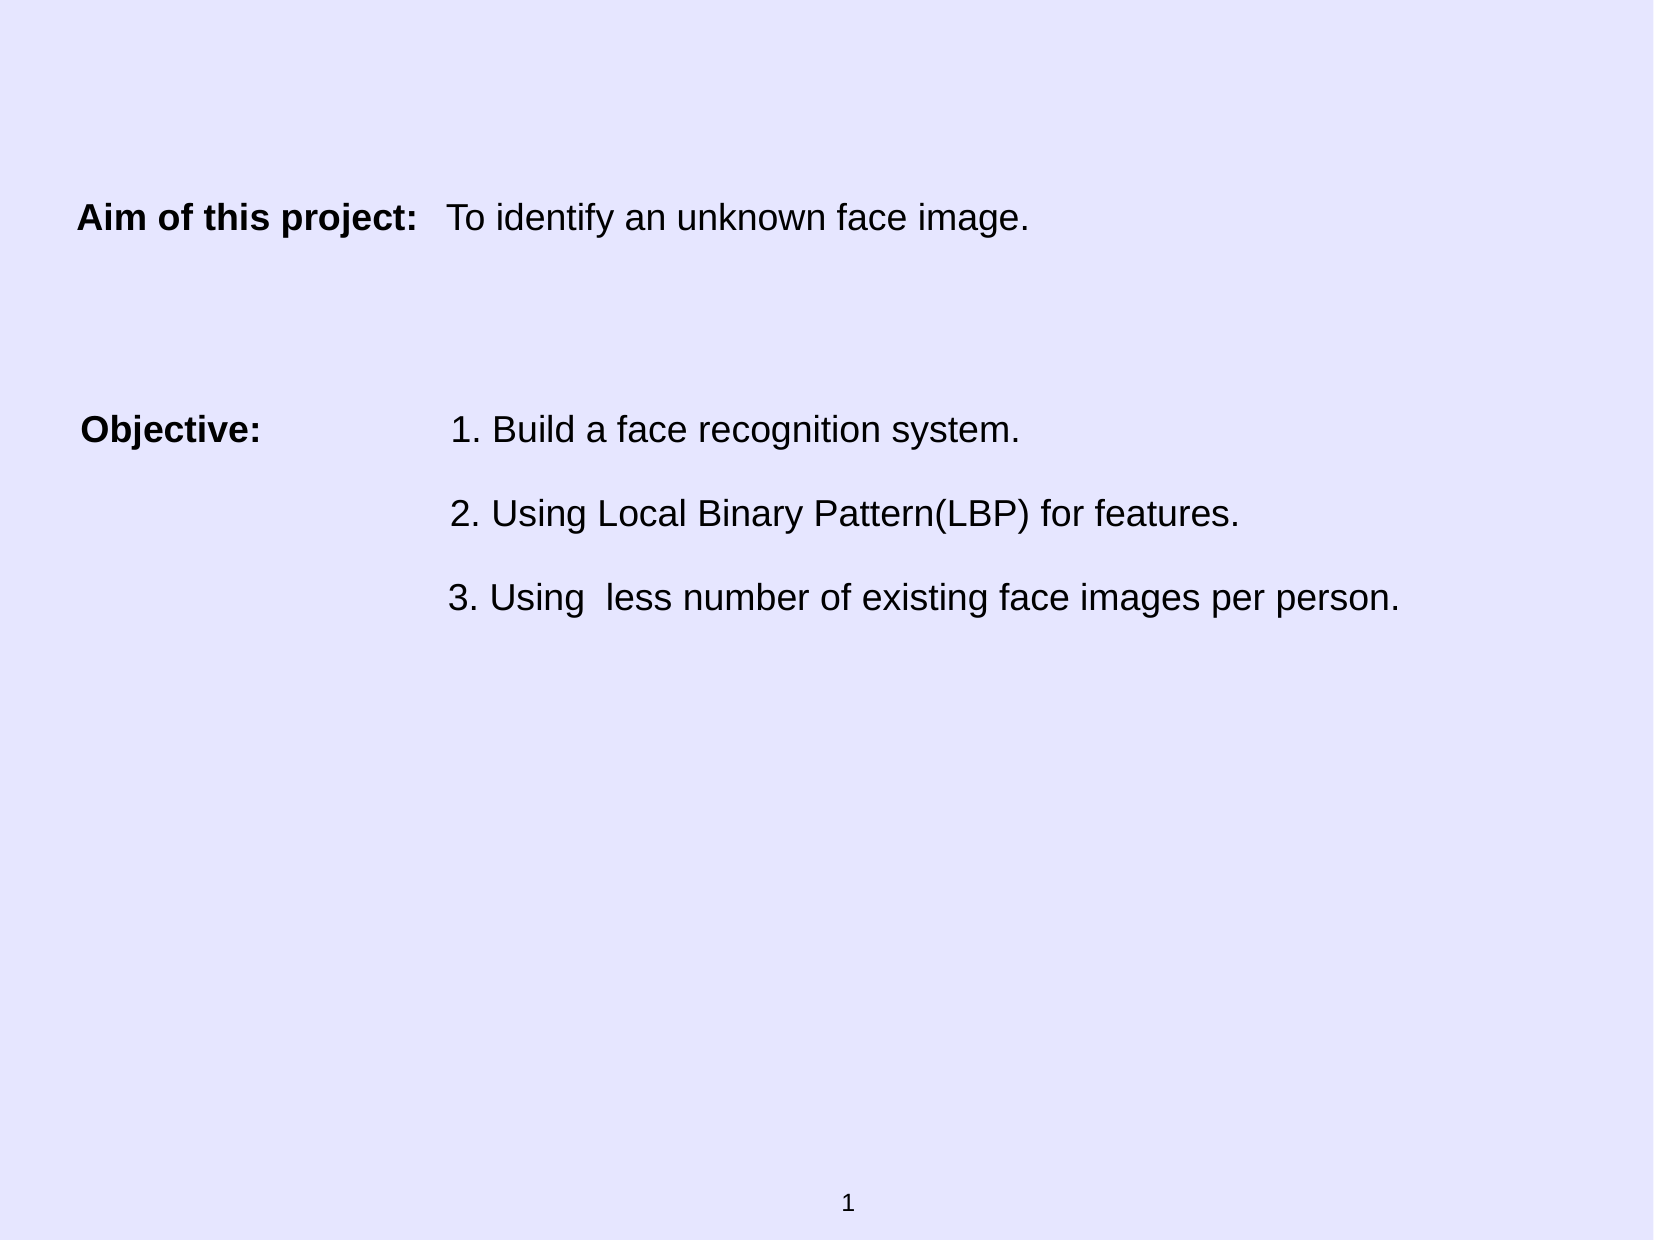

Aim of this project: 	To identify an unknown face image.
 Objective: 1. Build a face recognition system.
			 	 	 2. Using Local Binary Pattern(LBP) for features.
 3. Using less number of existing face images per person.
1